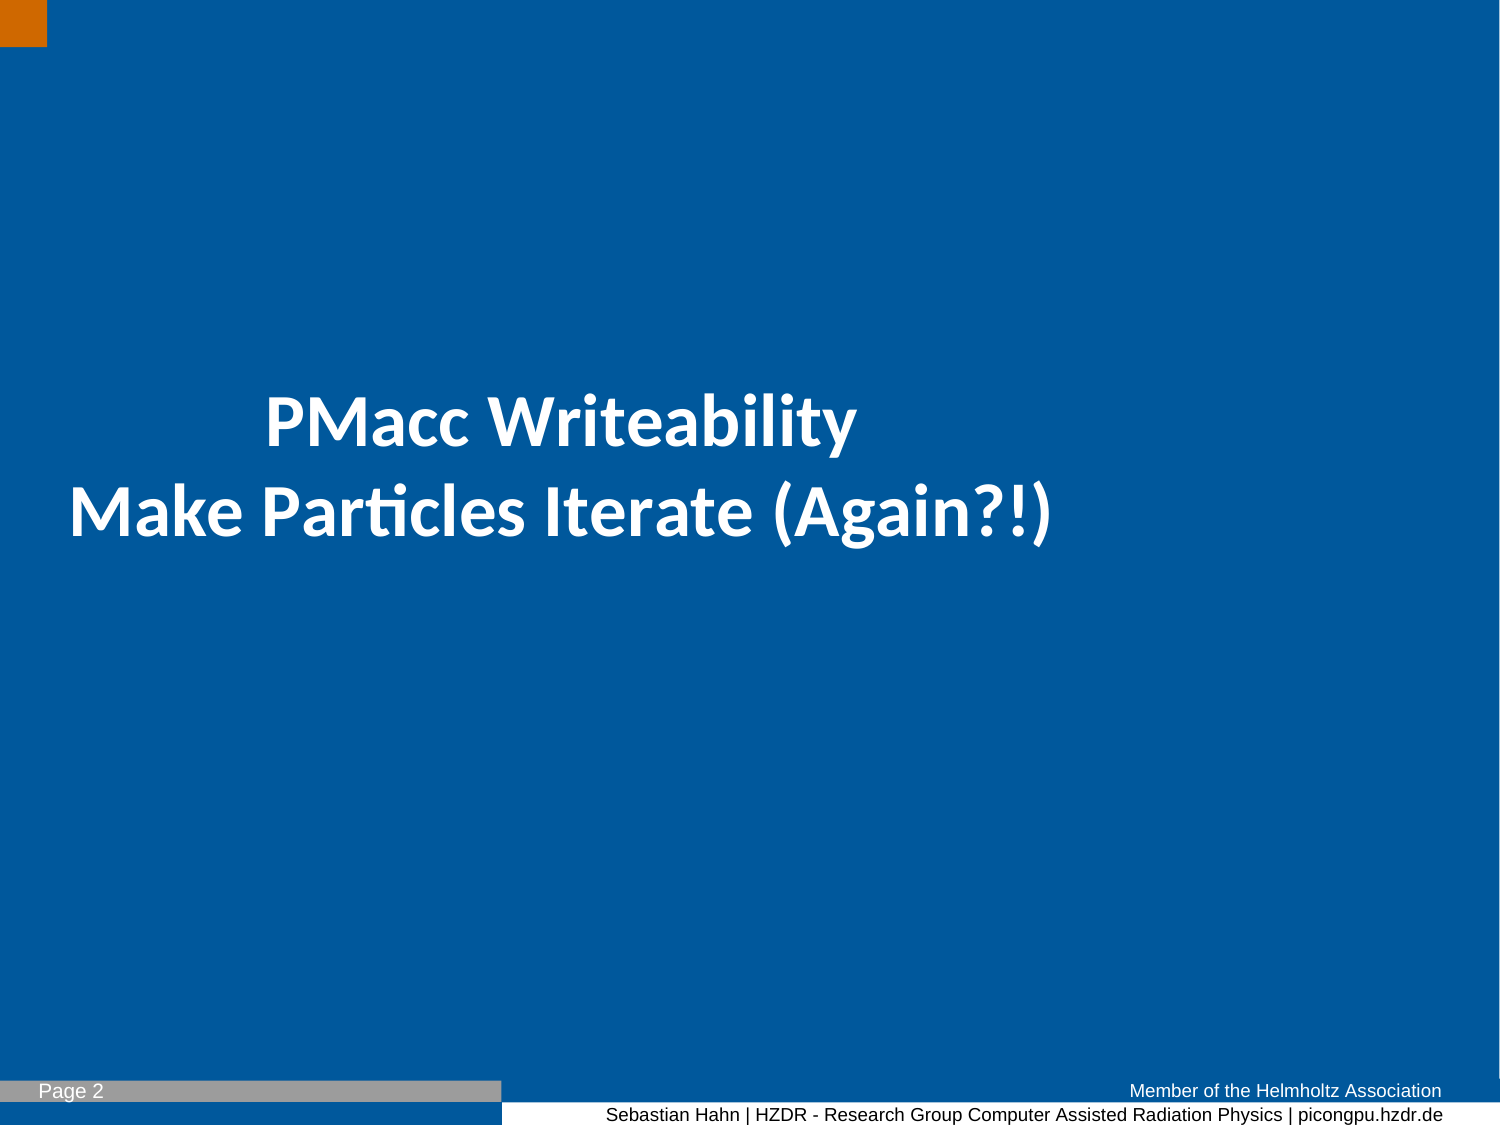

#
PMacc Writeability
Make Particles Iterate (Again?!)